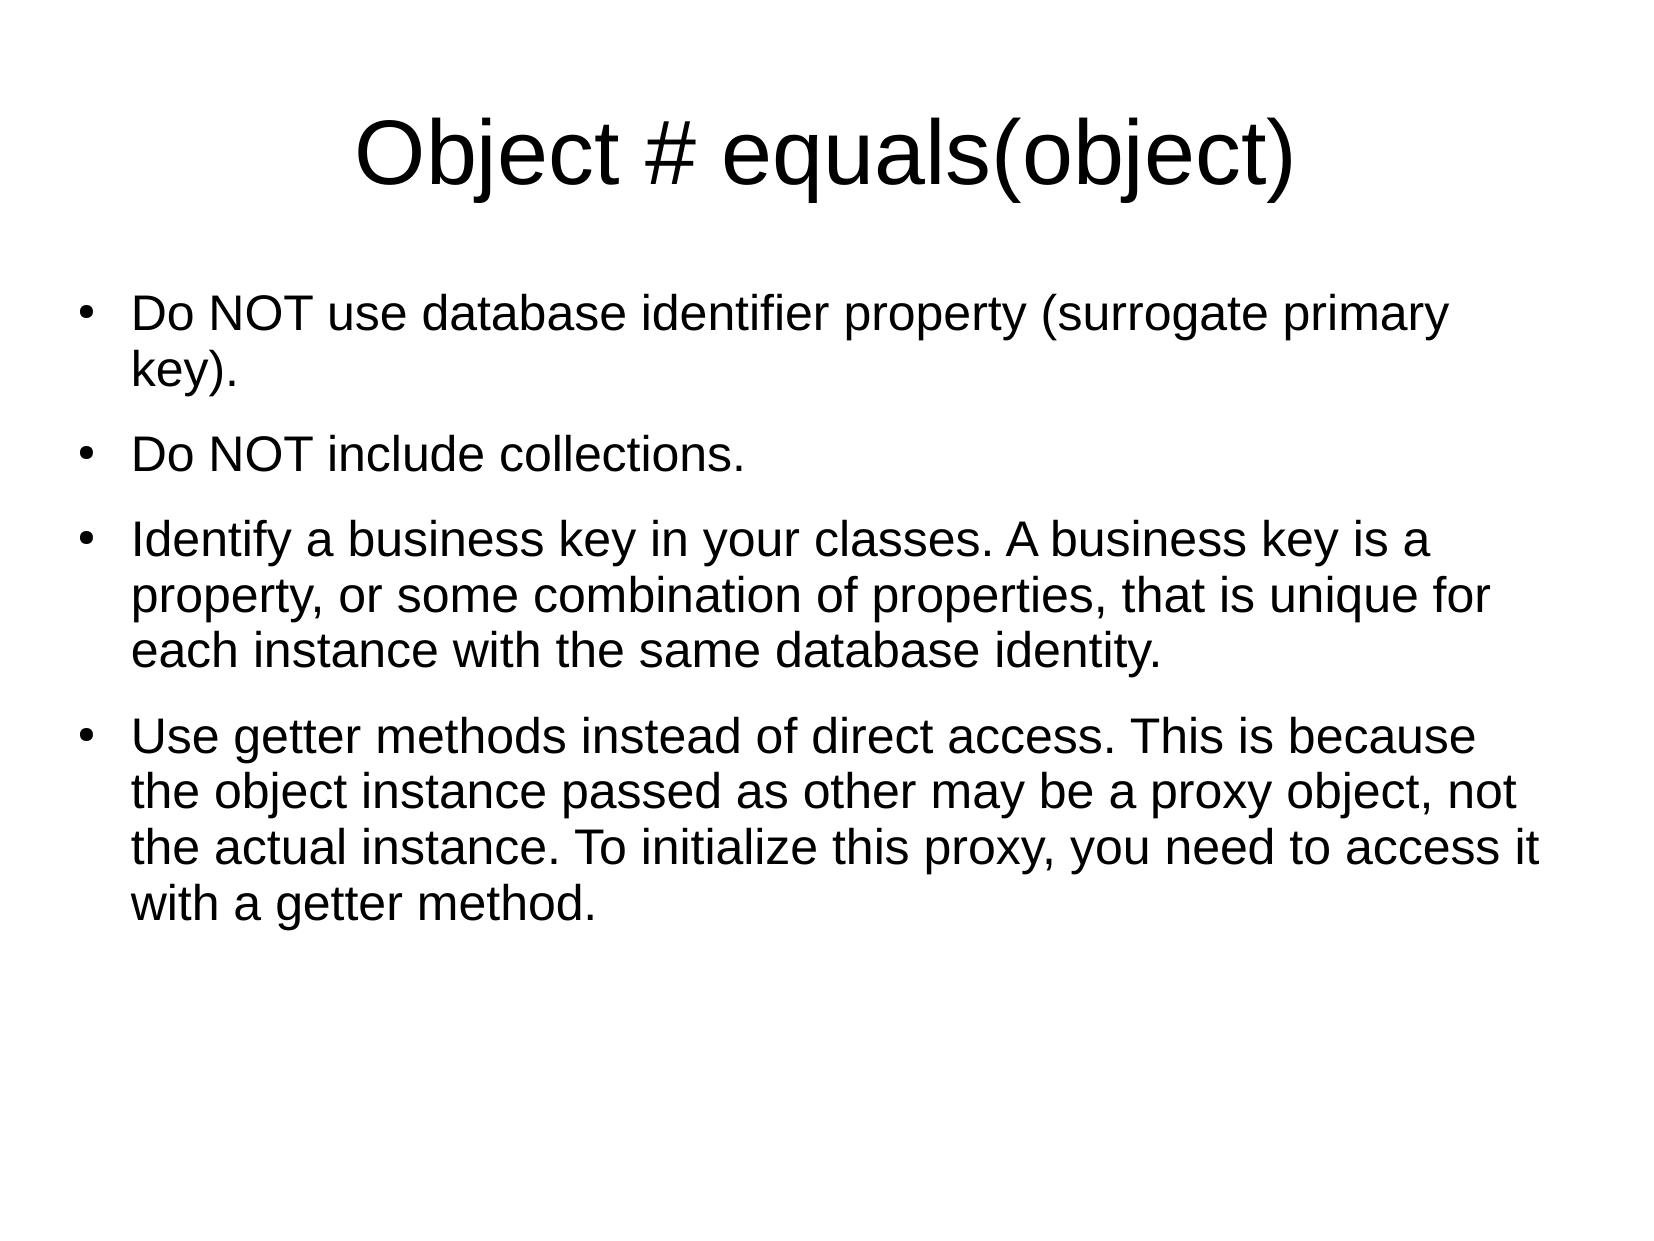

# Object # equals(object)
Do NOT use database identifier property (surrogate primary key).
Do NOT include collections.
Identify a business key in your classes. A business key is a property, or some combination of properties, that is unique for each instance with the same database identity.
Use getter methods instead of direct access. This is because the object instance passed as other may be a proxy object, not the actual instance. To initialize this proxy, you need to access it with a getter method.